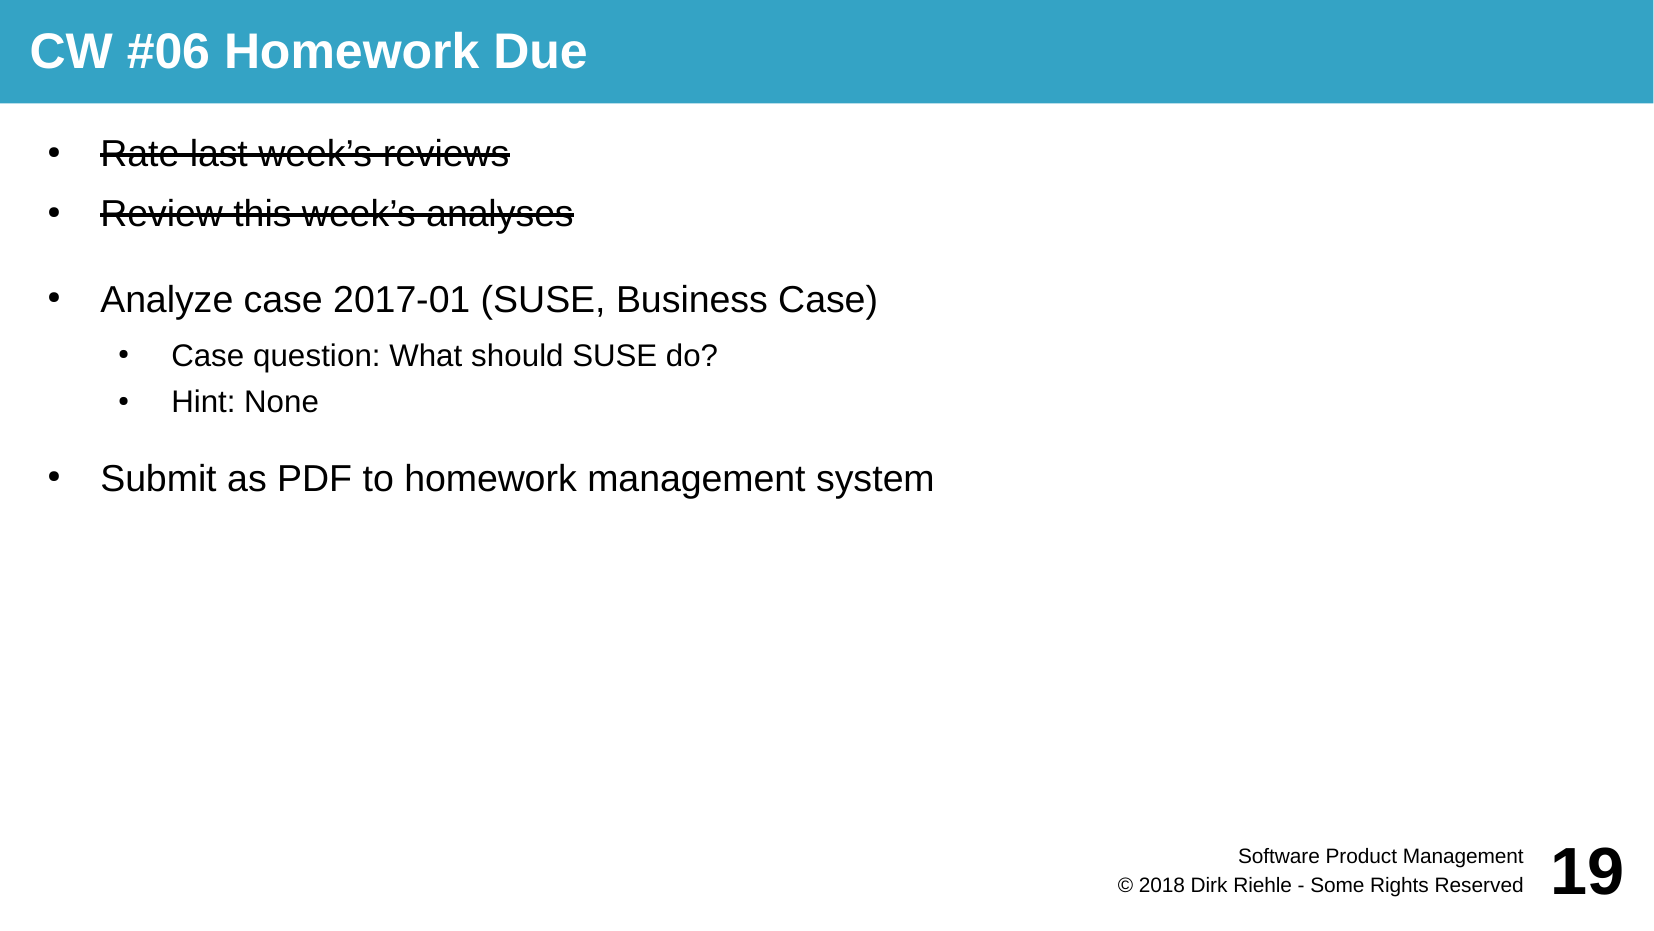

# CW #06 Homework Due
Rate last week’s reviews
Review this week’s analyses
Analyze case 2017-01 (SUSE, Business Case)
Case question: What should SUSE do?
Hint: None
Submit as PDF to homework management system
Software Product Management
19
© 2018 Dirk Riehle - Some Rights Reserved